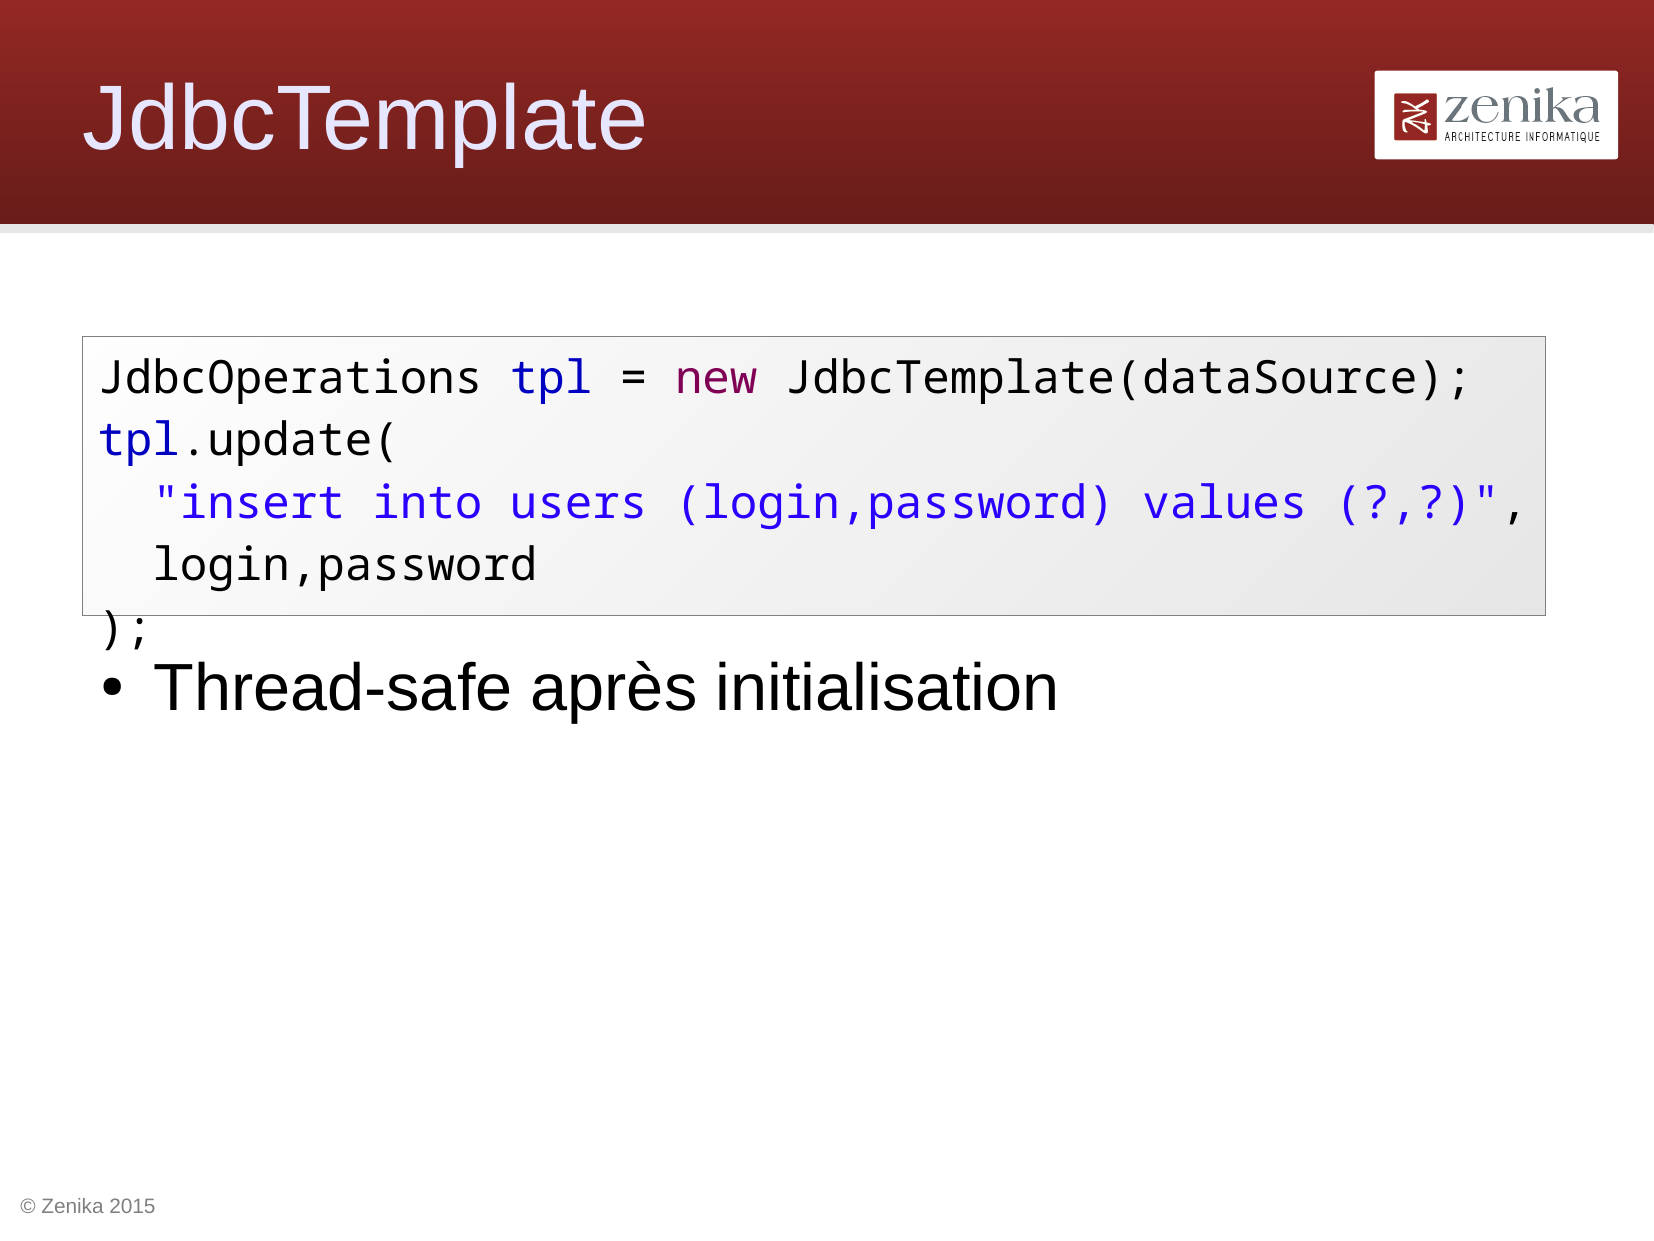

# JdbcTemplate
JdbcOperations tpl = new JdbcTemplate(dataSource);
tpl.update(
 "insert into users (login,password) values (?,?)",
 login,password
);
Thread-safe après initialisation